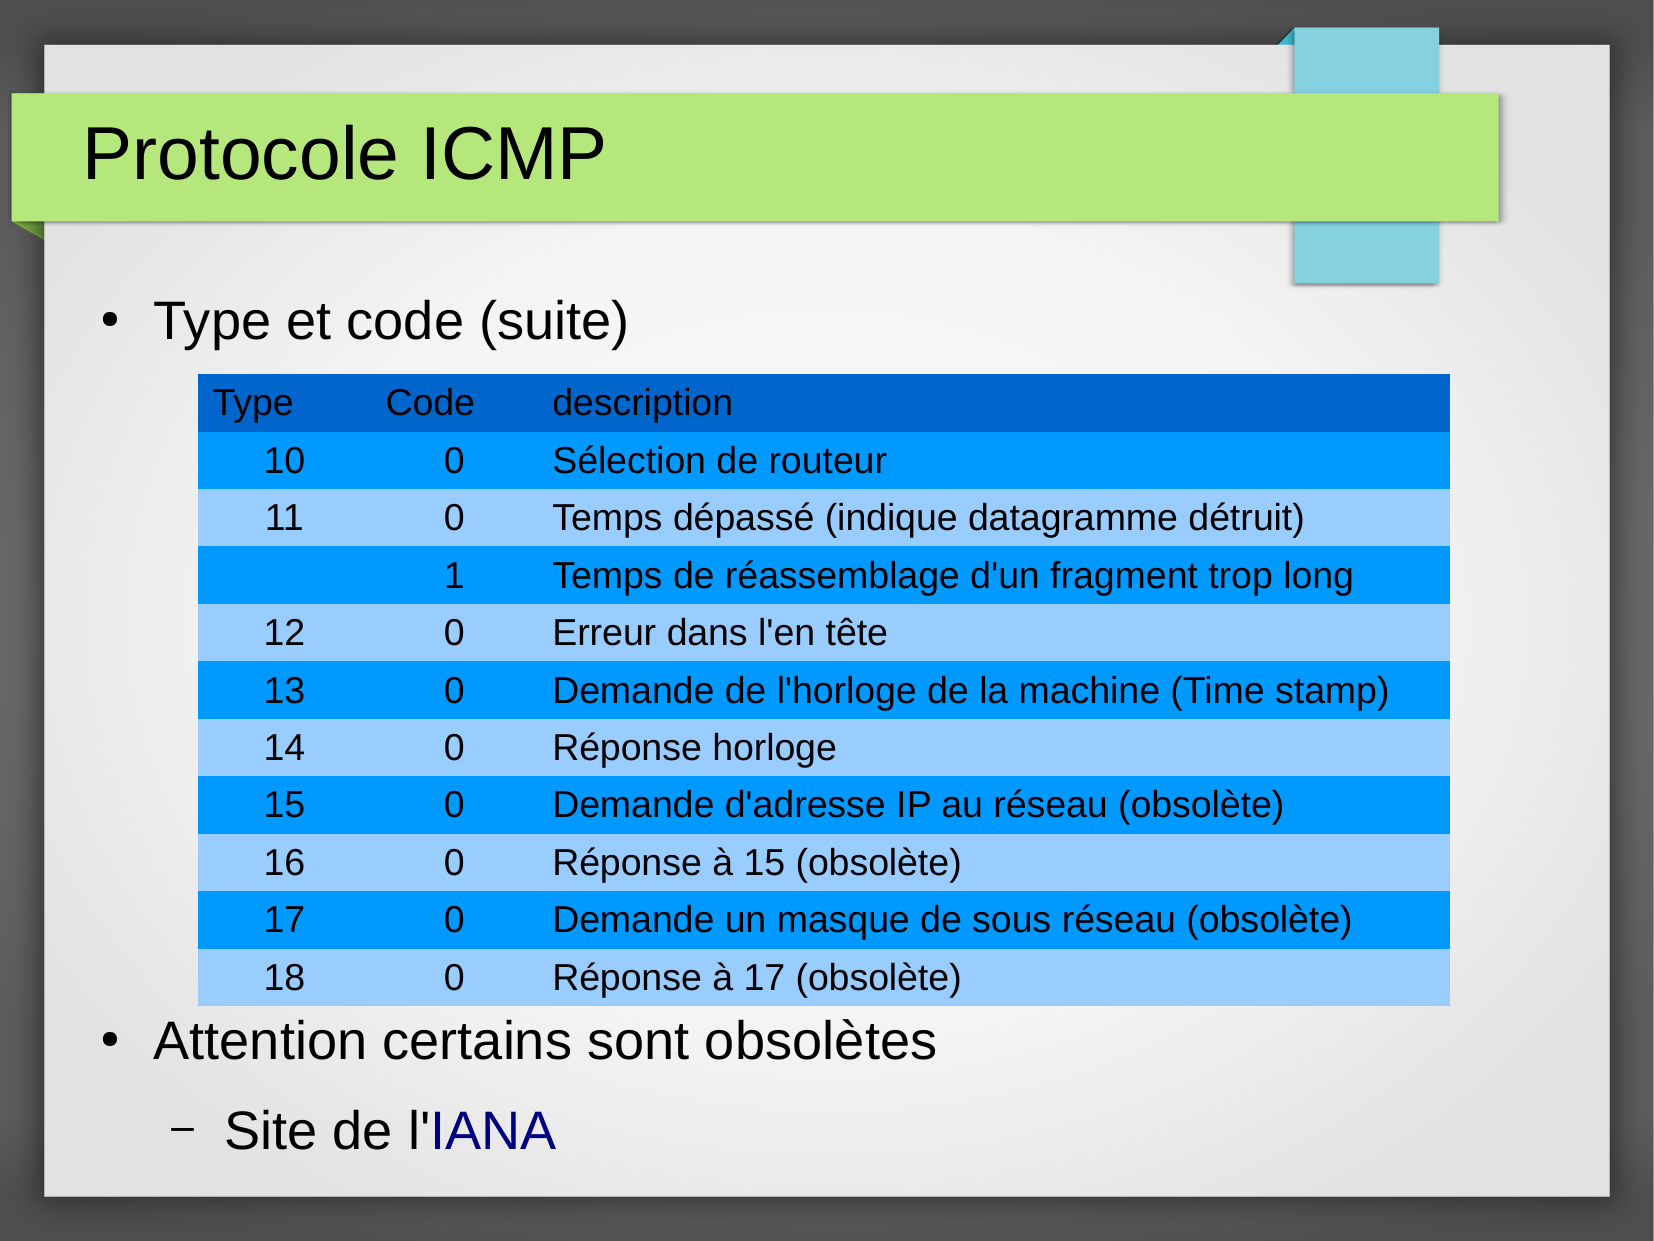

# Protocole ICMP
Type et code (suite)
Attention certains sont obsolètes
Site de l'IANA
| Type | Code | description |
| --- | --- | --- |
| 10 | 0 | Sélection de routeur |
| 11 | 0 | Temps dépassé (indique datagramme détruit) |
| | 1 | Temps de réassemblage d'un fragment trop long |
| 12 | 0 | Erreur dans l'en tête |
| 13 | 0 | Demande de l'horloge de la machine (Time stamp) |
| 14 | 0 | Réponse horloge |
| 15 | 0 | Demande d'adresse IP au réseau (obsolète) |
| 16 | 0 | Réponse à 15 (obsolète) |
| 17 | 0 | Demande un masque de sous réseau (obsolète) |
| 18 | 0 | Réponse à 17 (obsolète) |